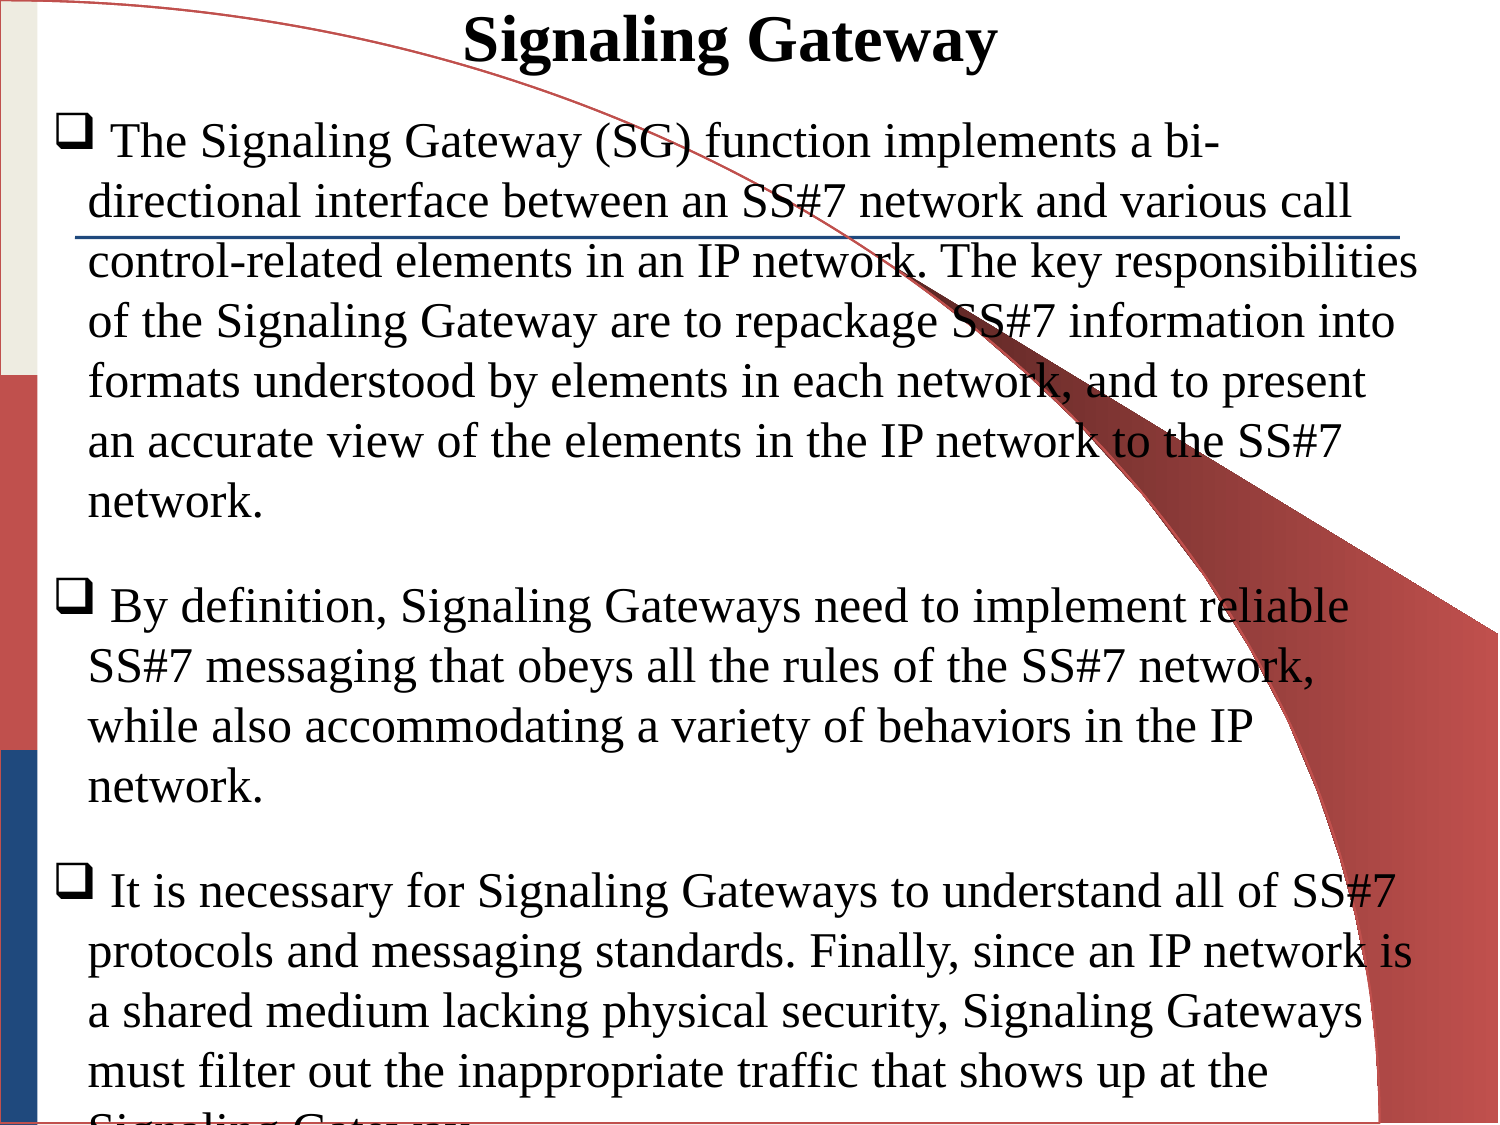

Signaling Gateway
 The Signaling Gateway (SG) function implements a bi-directional interface between an SS#7 network and various call control-related elements in an IP network. The key responsibilities of the Signaling Gateway are to repackage SS#7 information into formats understood by elements in each network, and to present an accurate view of the elements in the IP network to the SS#7 network.
 By definition, Signaling Gateways need to implement reliable SS#7 messaging that obeys all the rules of the SS#7 network, while also accommodating a variety of behaviors in the IP network.
 It is necessary for Signaling Gateways to understand all of SS#7 protocols and messaging standards. Finally, since an IP network is a shared medium lacking physical security, Signaling Gateways must filter out the inappropriate traffic that shows up at the Signaling Gateway.